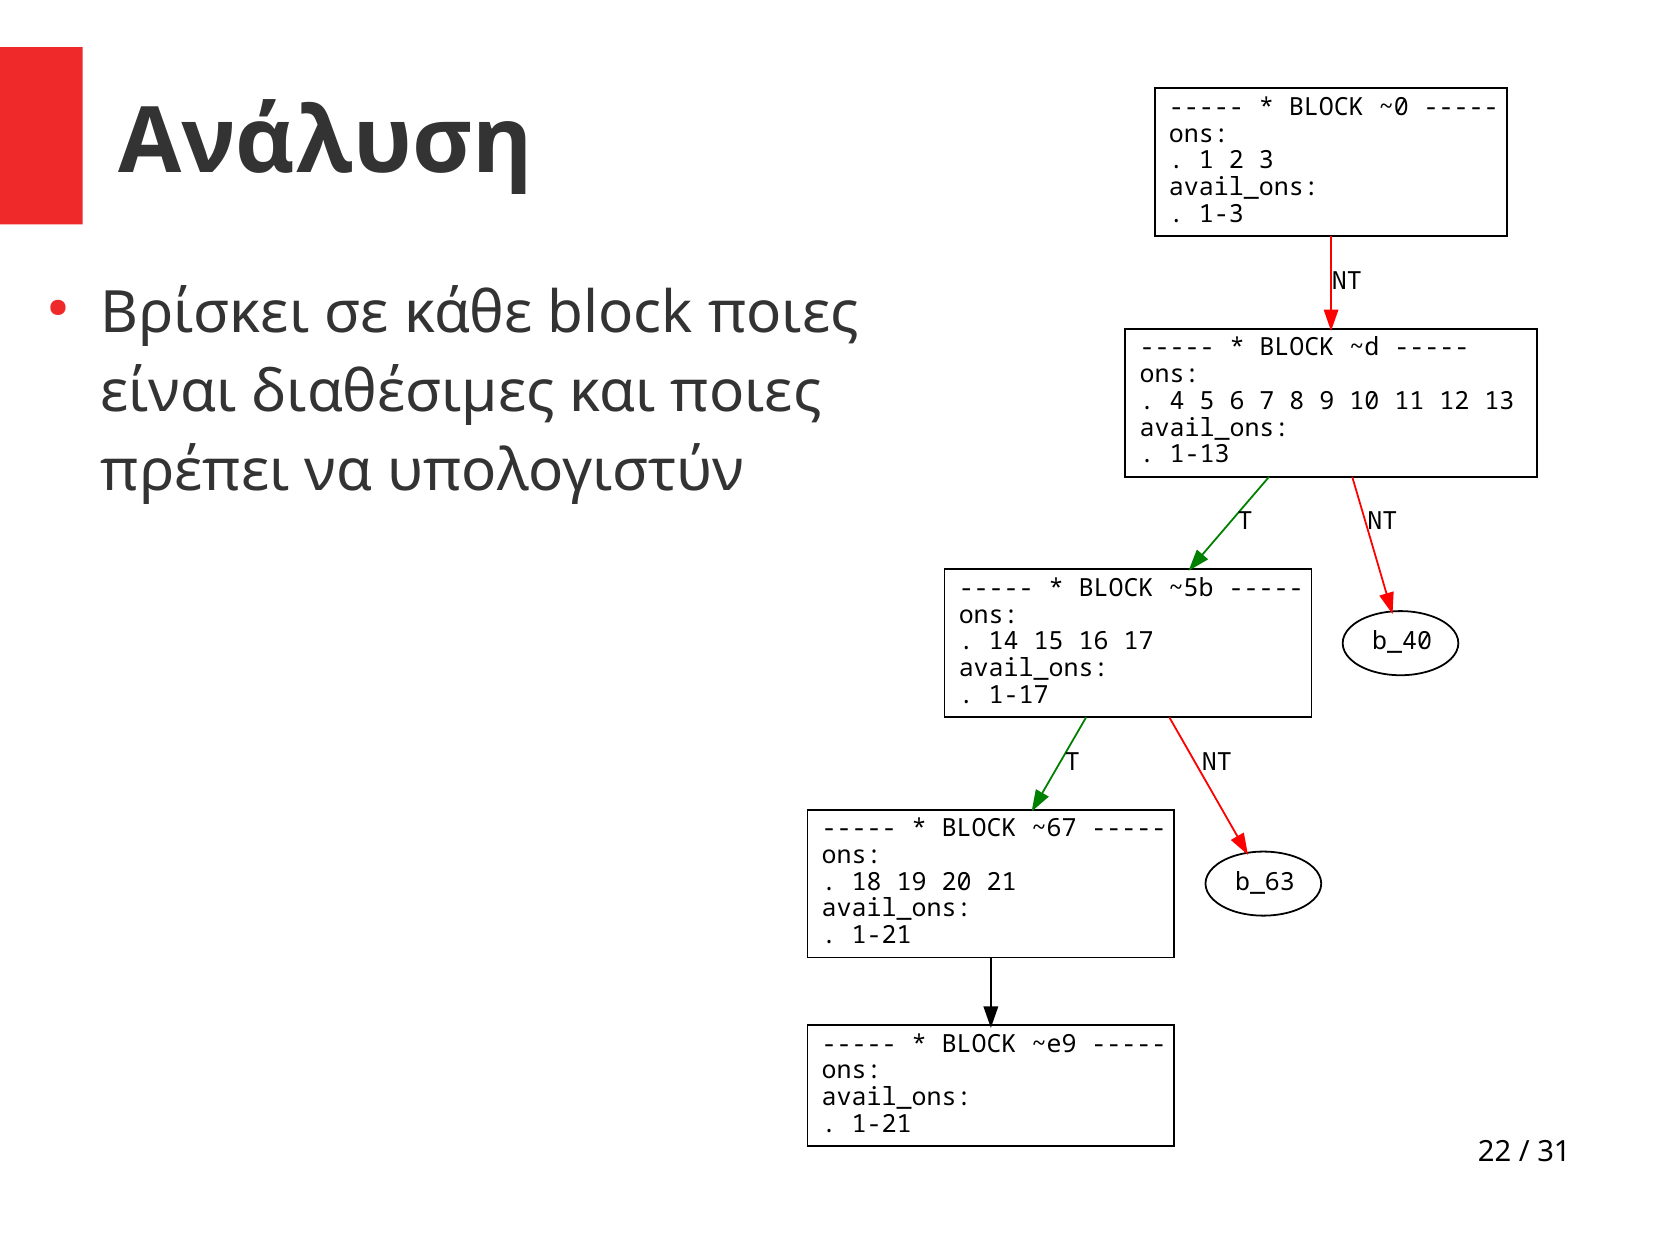

# Ανάλυση
Βρίσκει σε κάθε block ποιες
είναι διαθέσιμες και ποιες
πρέπει να υπολογιστύν
22